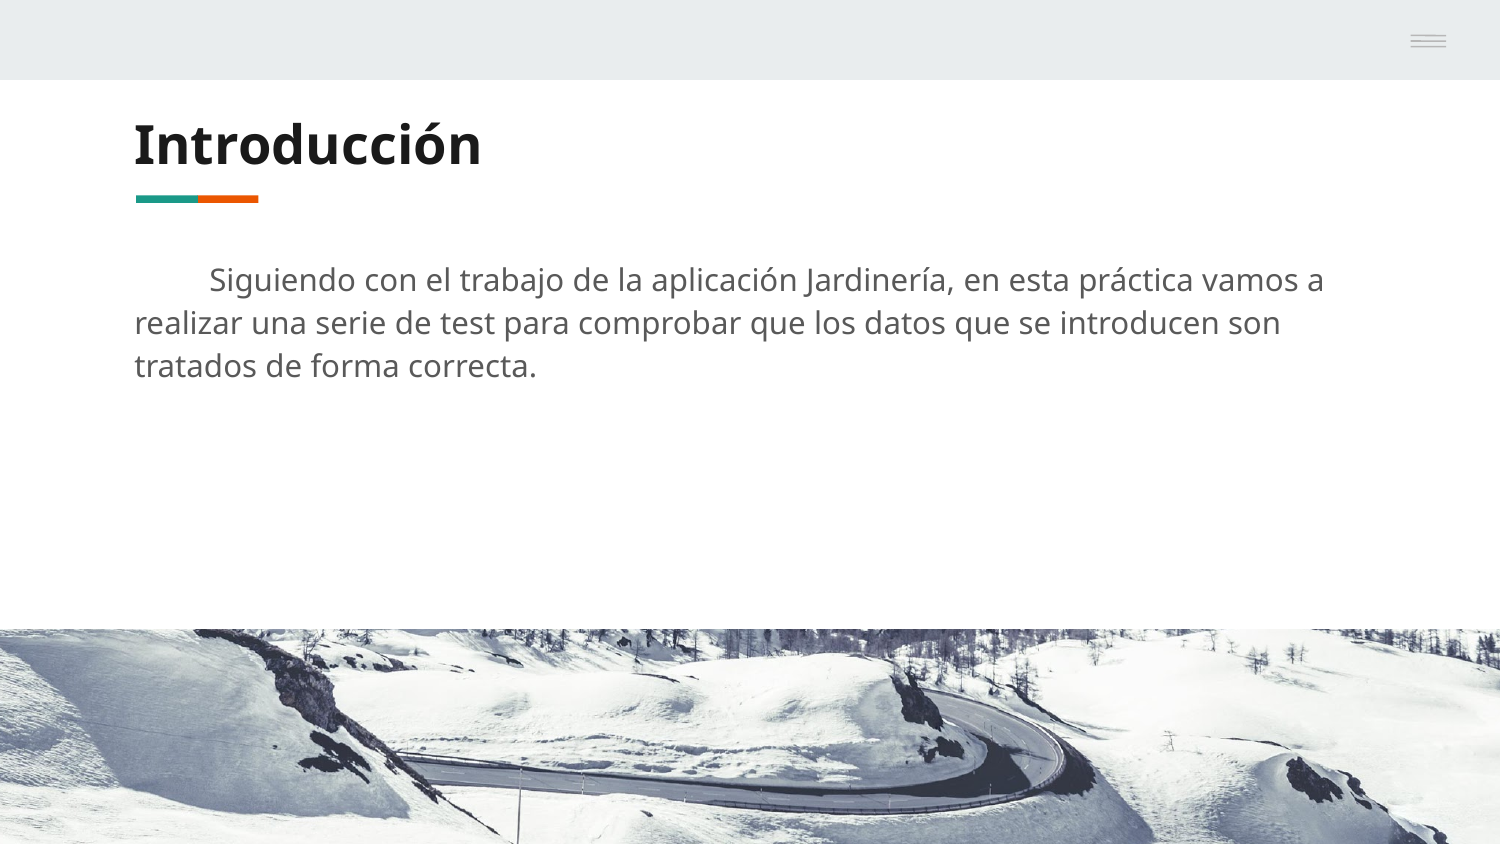

# Introducción
Siguiendo con el trabajo de la aplicación Jardinería, en esta práctica vamos a realizar una serie de test para comprobar que los datos que se introducen son tratados de forma correcta.